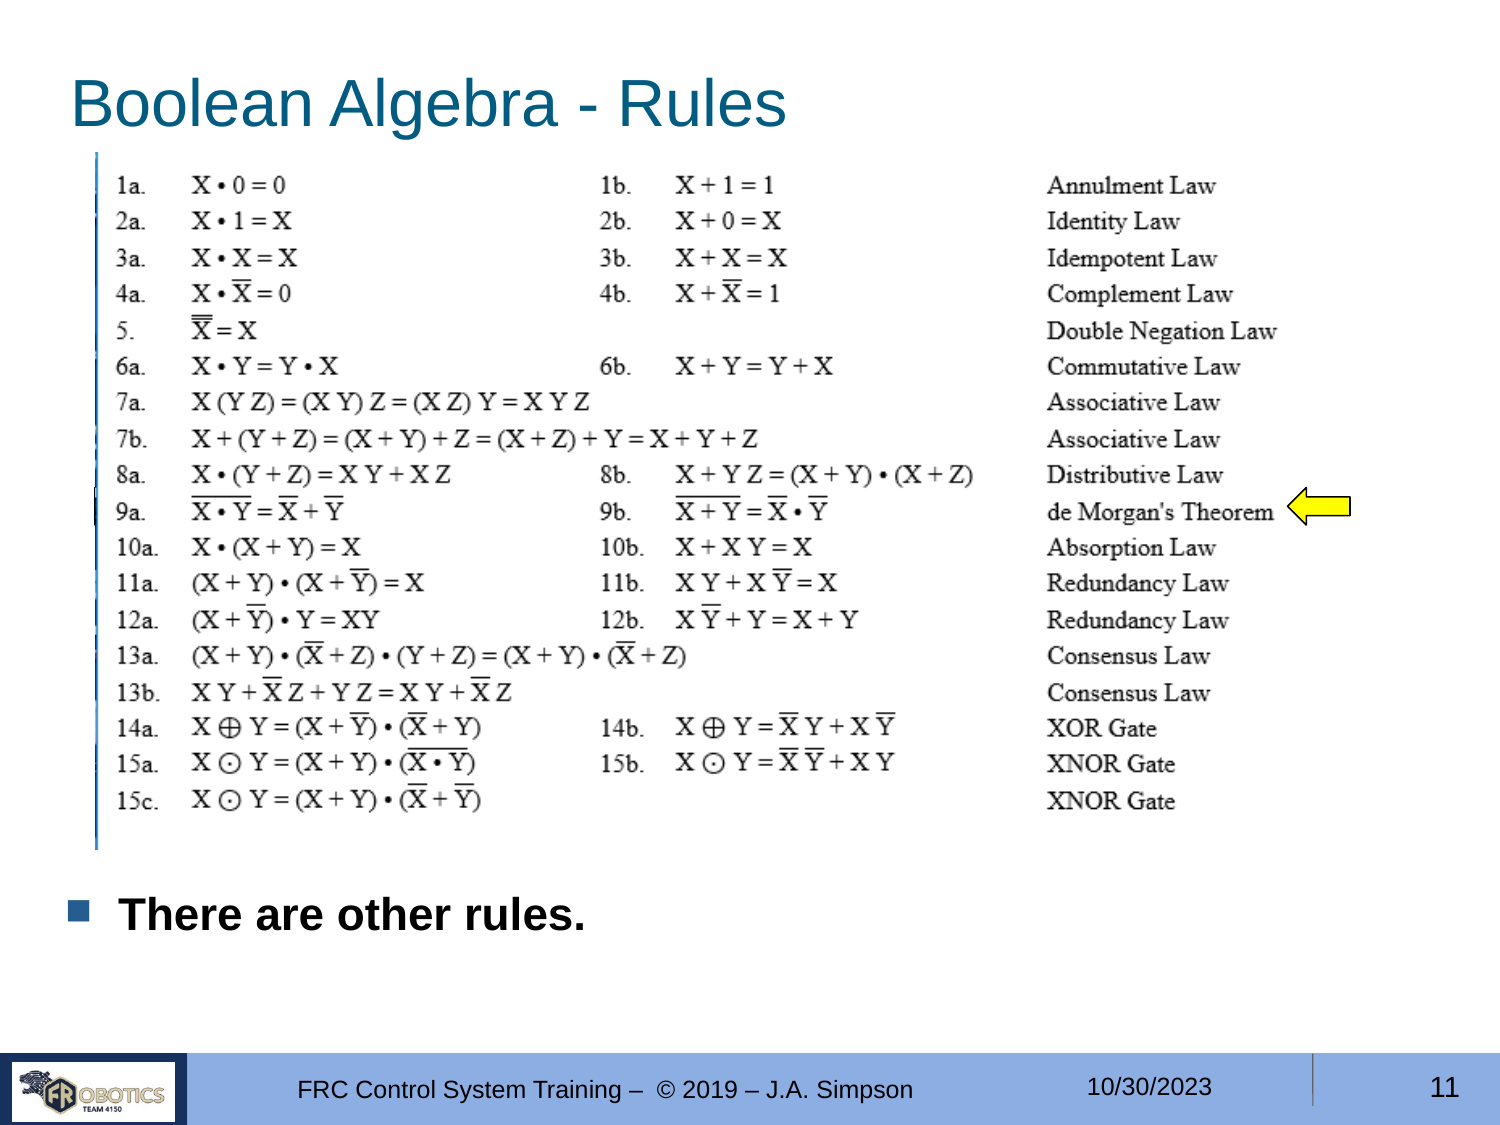

# Boolean Algebra - Rules
There are other rules.
10/30/2023
FRC Control System Training – © 2019 – J.A. Simpson